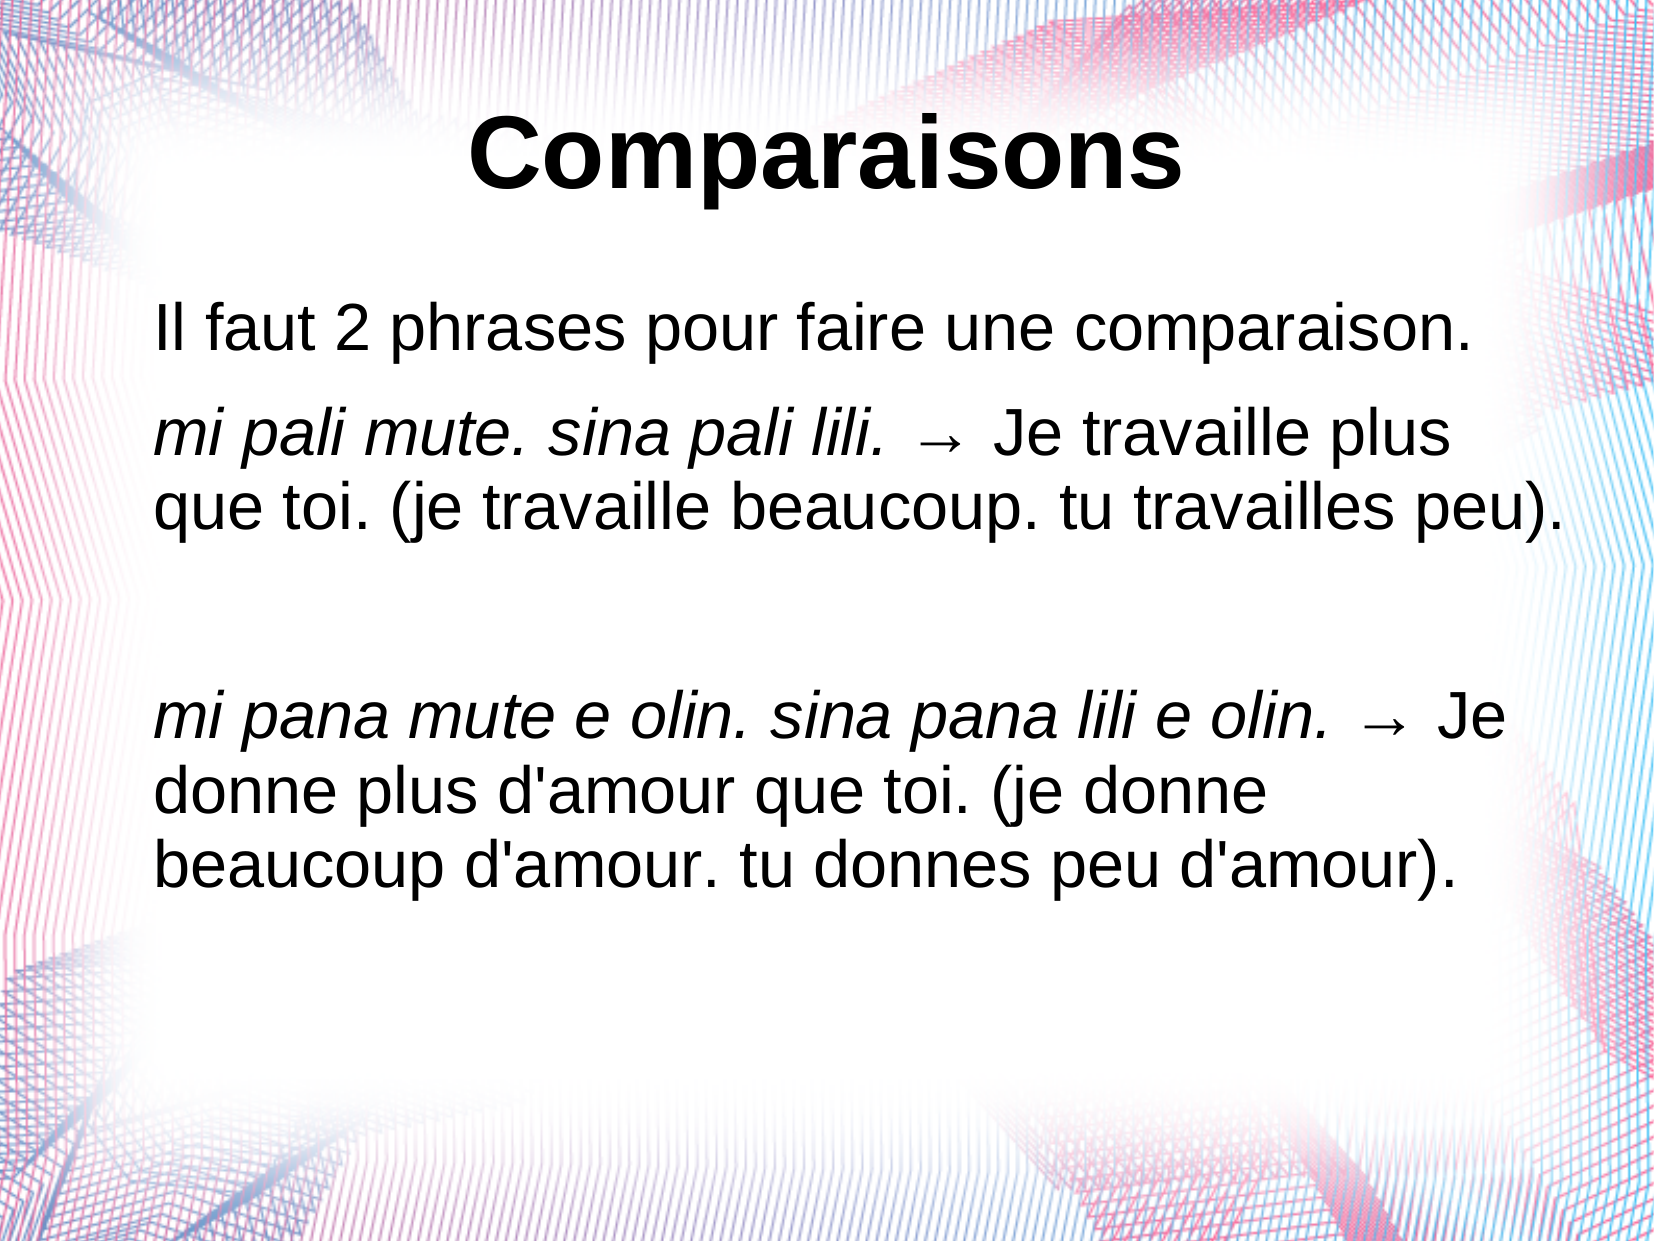

# Comparaisons
Il faut 2 phrases pour faire une comparaison.
mi pali mute. sina pali lili. → Je travaille plus que toi. (je travaille beaucoup. tu travailles peu).
mi pana mute e olin. sina pana lili e olin. → Je donne plus d'amour que toi. (je donne beaucoup d'amour. tu donnes peu d'amour).